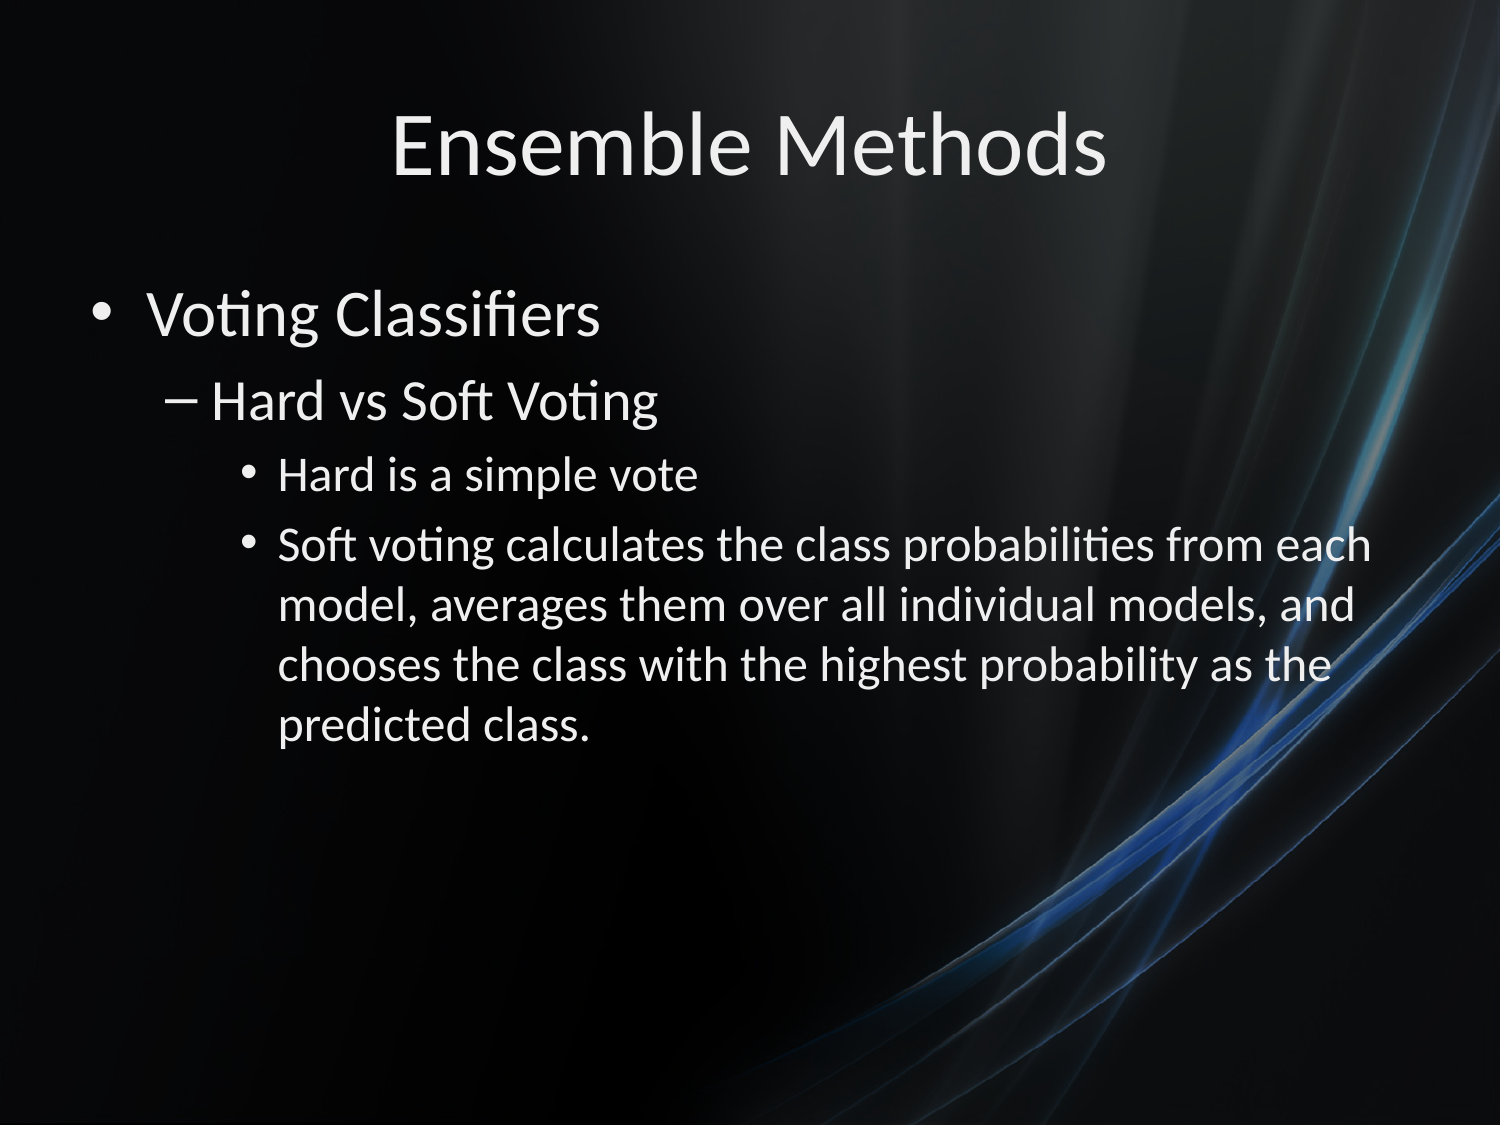

# Ensemble Methods
Voting Classifiers
Hard vs Soft Voting
Hard is a simple vote
Soft voting calculates the class probabilities from each model, averages them over all individual models, and chooses the class with the highest probability as the predicted class.